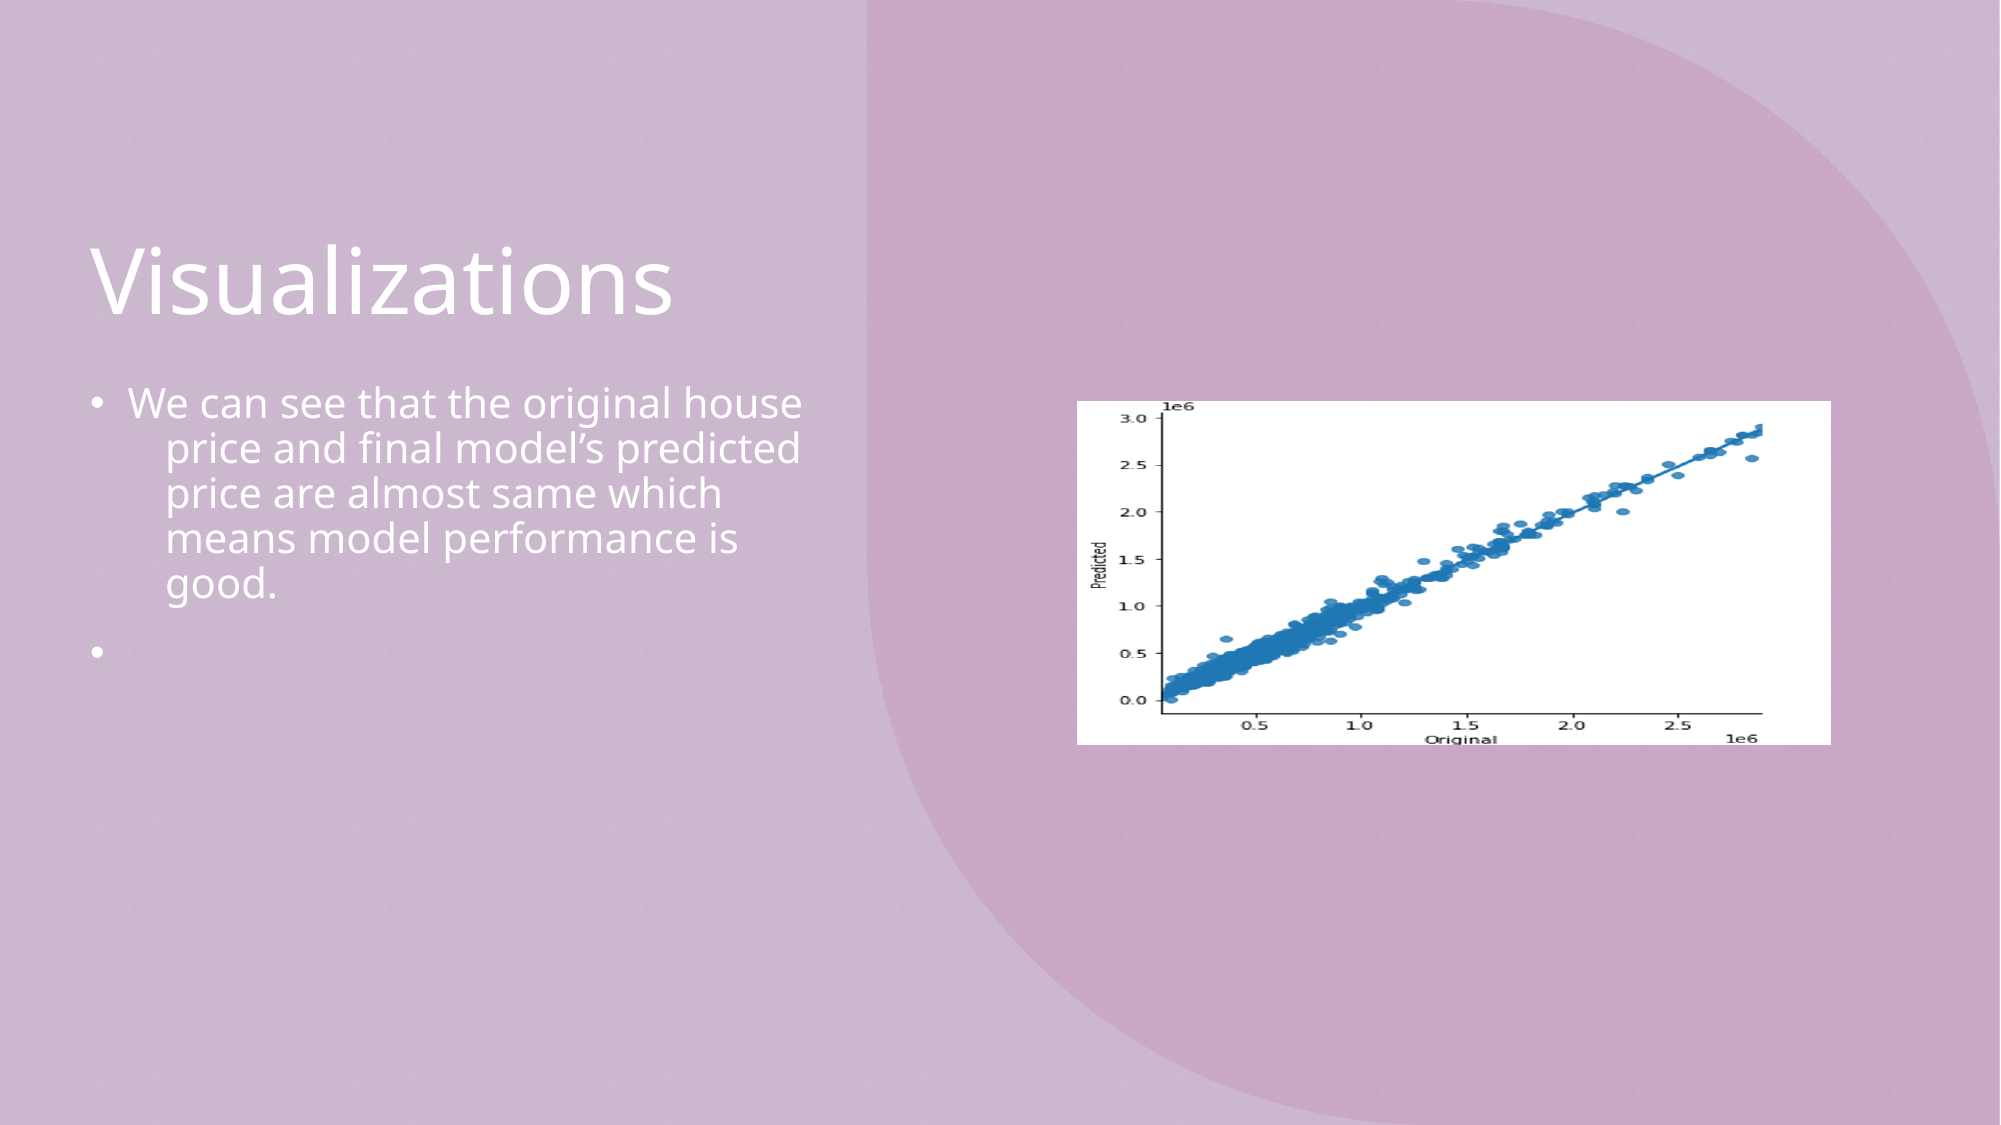

# Visualizations
We can see that the original house price and final model’s predicted price are almost same which means model performance is good.